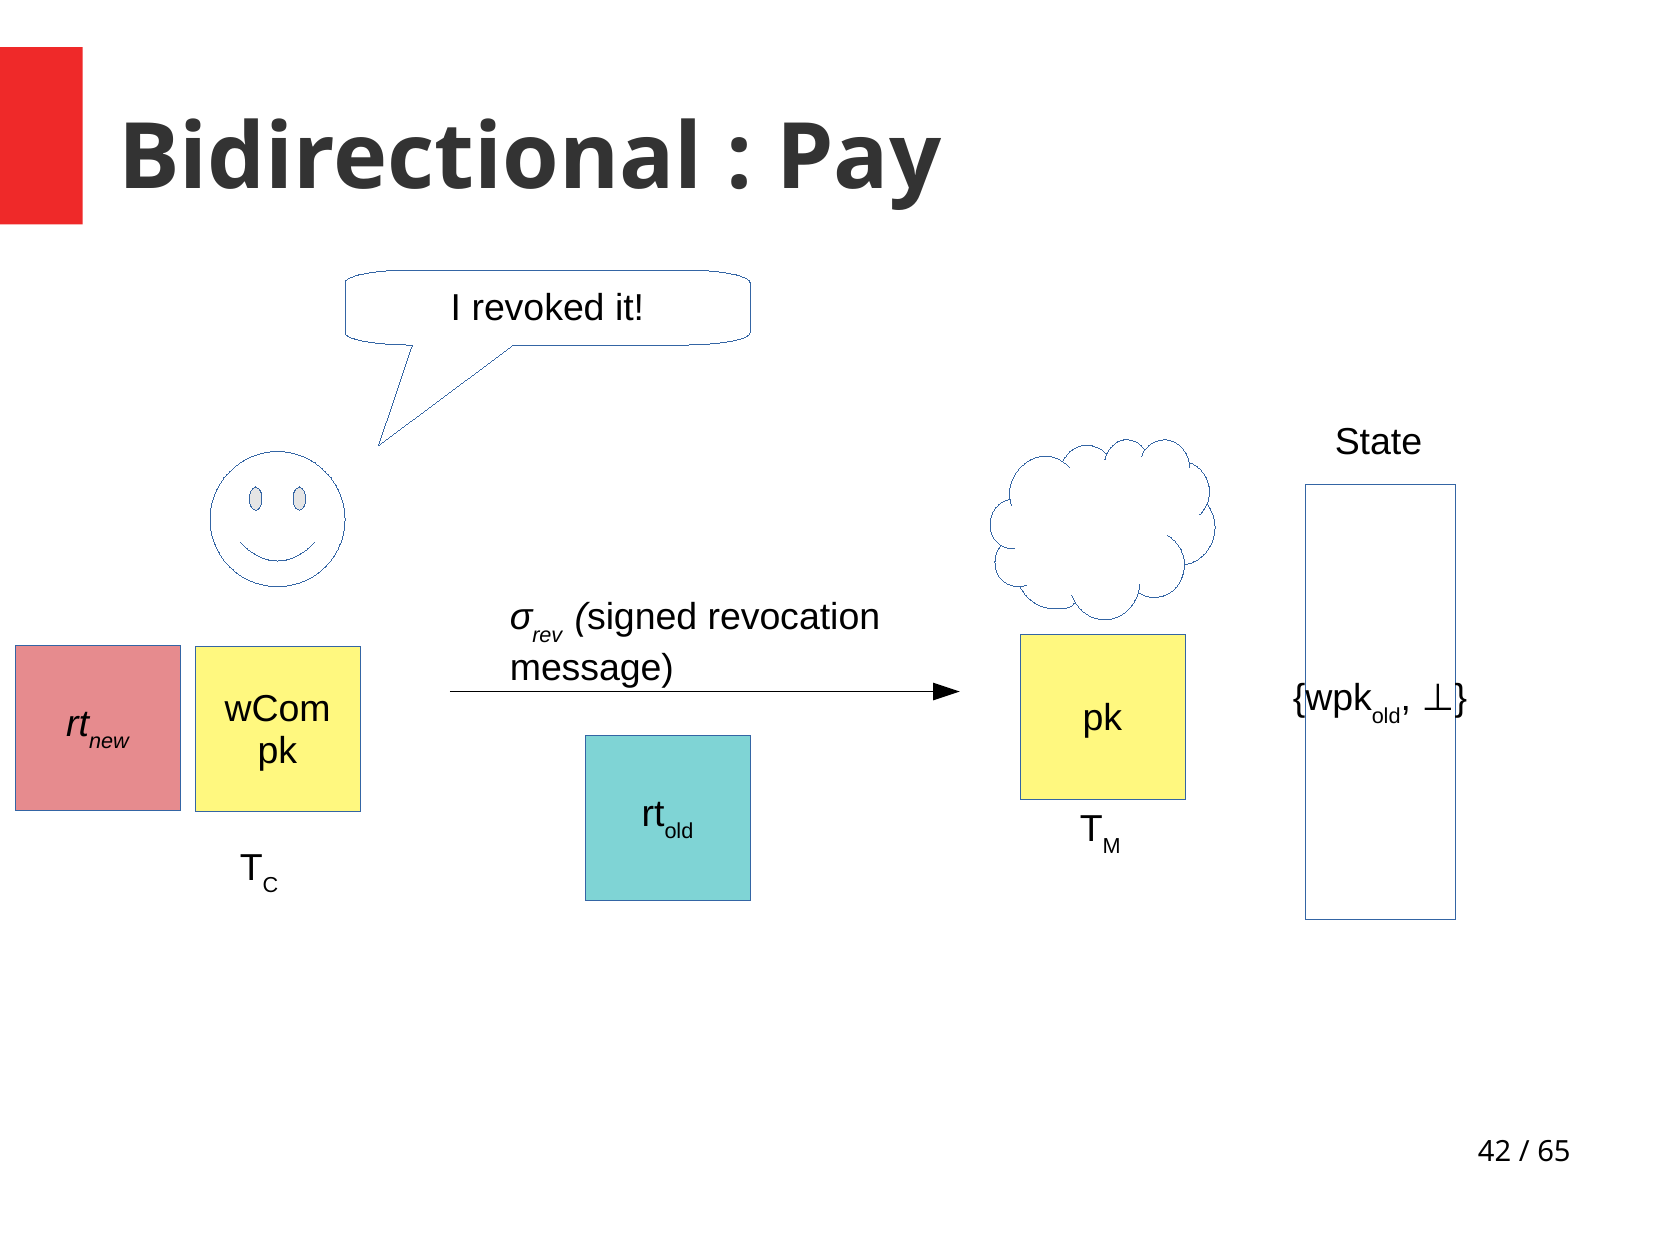

# Bidirectional : Pay
I revoked it!
State
{wpkold, ⊥}
σrev (signed revocation message)
pk
rtnew
wCom
pk
rtold
TM
TC
42